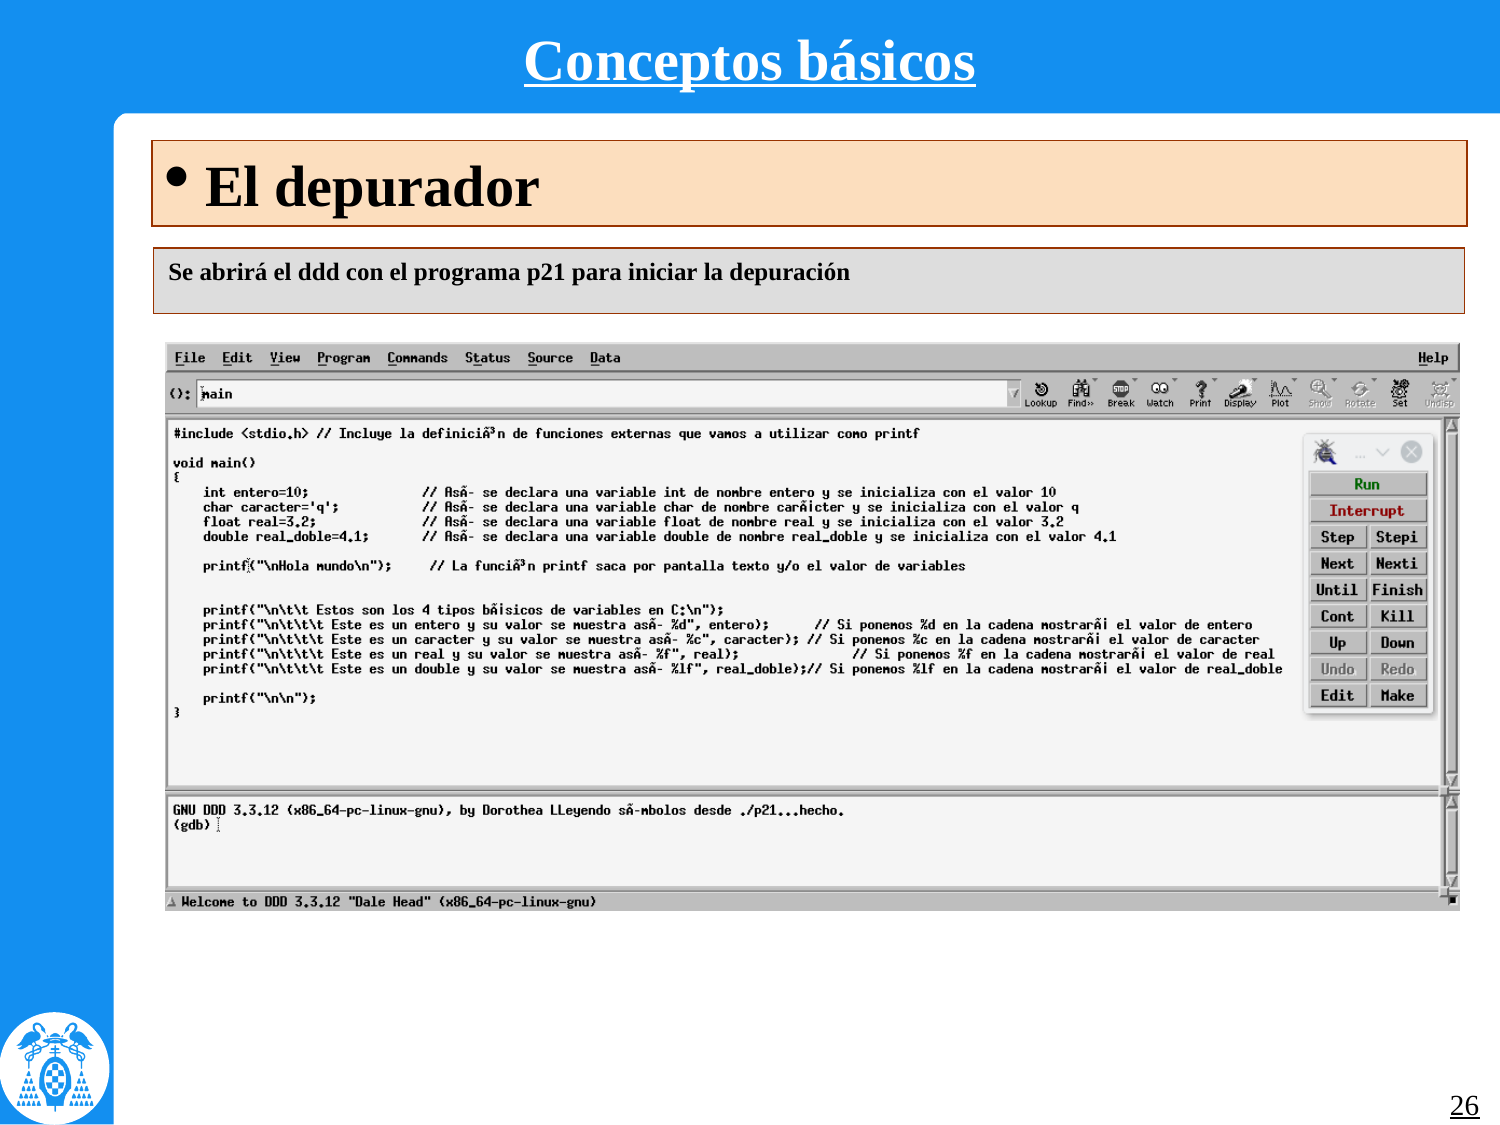

Conceptos básicos
 El depurador
Se abrirá el ddd con el programa p21 para iniciar la depuración